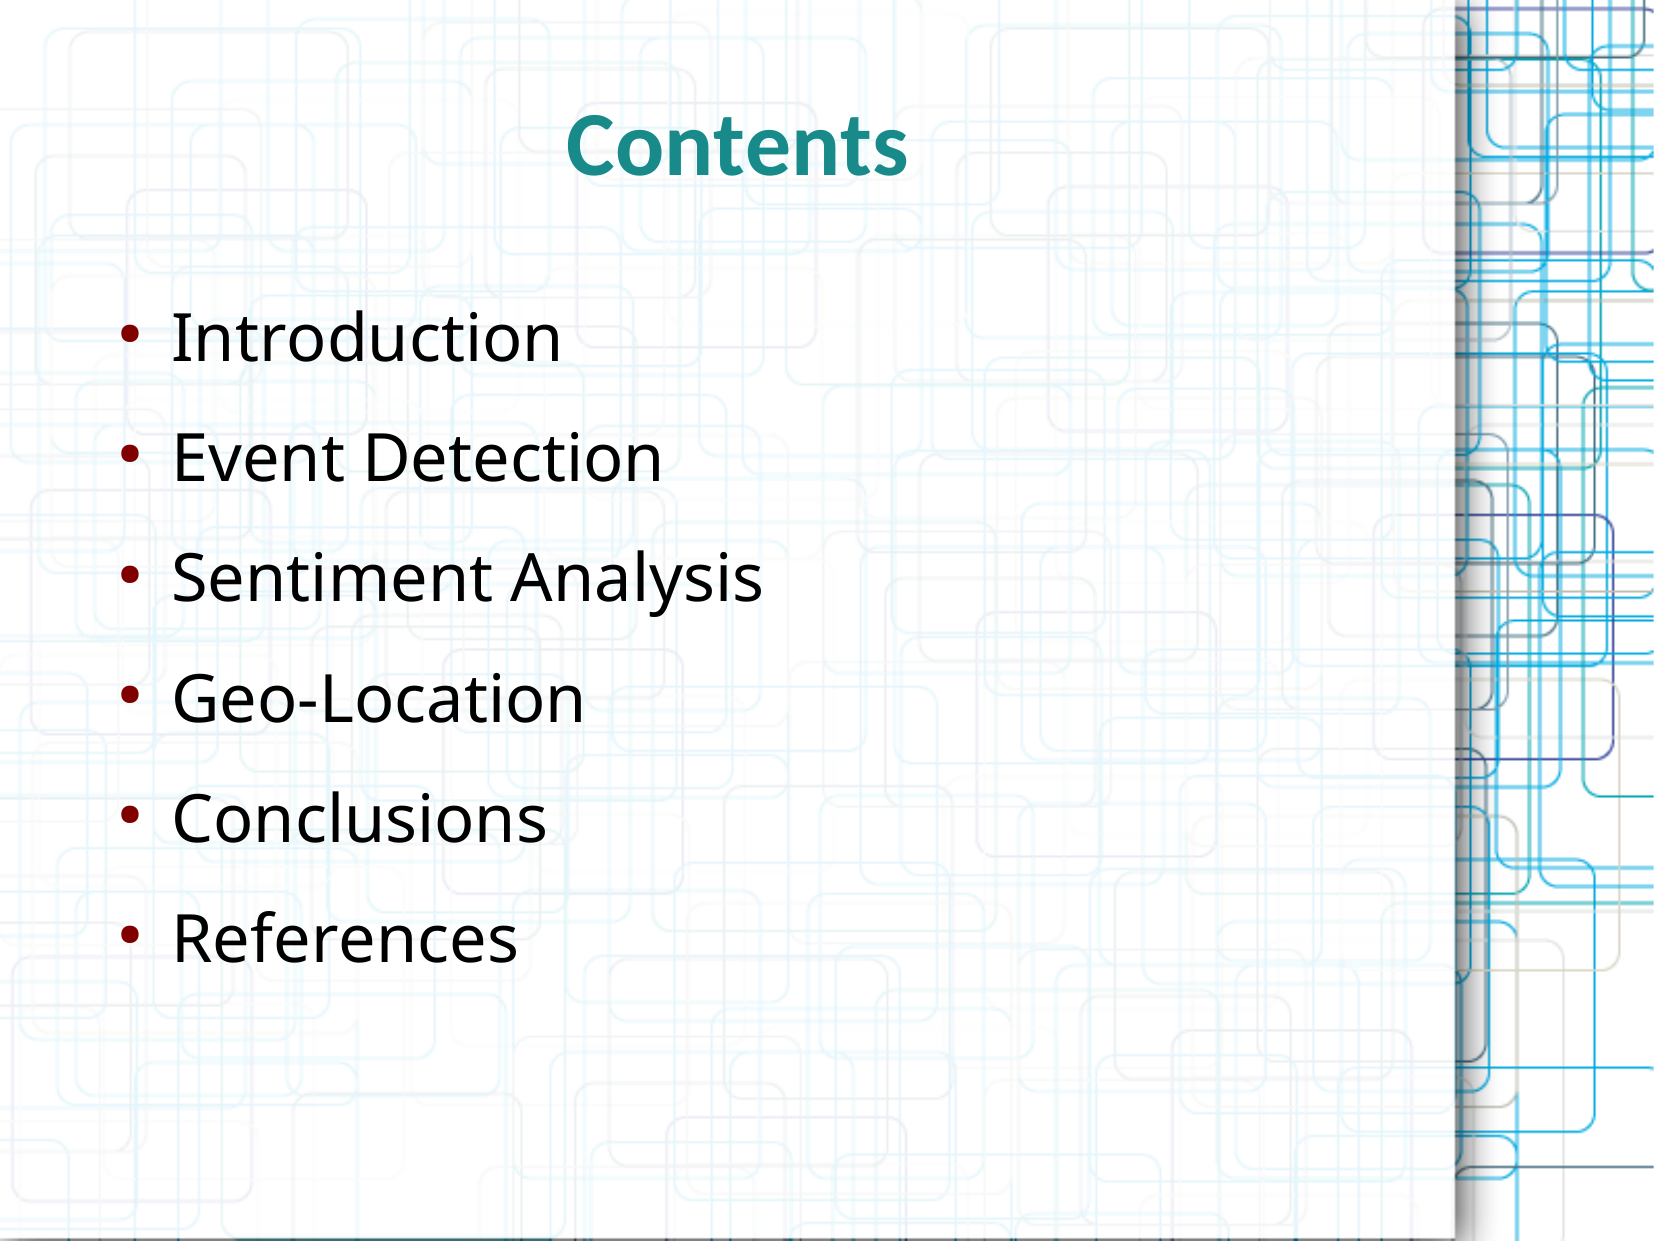

# Contents
Introduction
Event Detection
Sentiment Analysis
Geo-Location
Conclusions
References